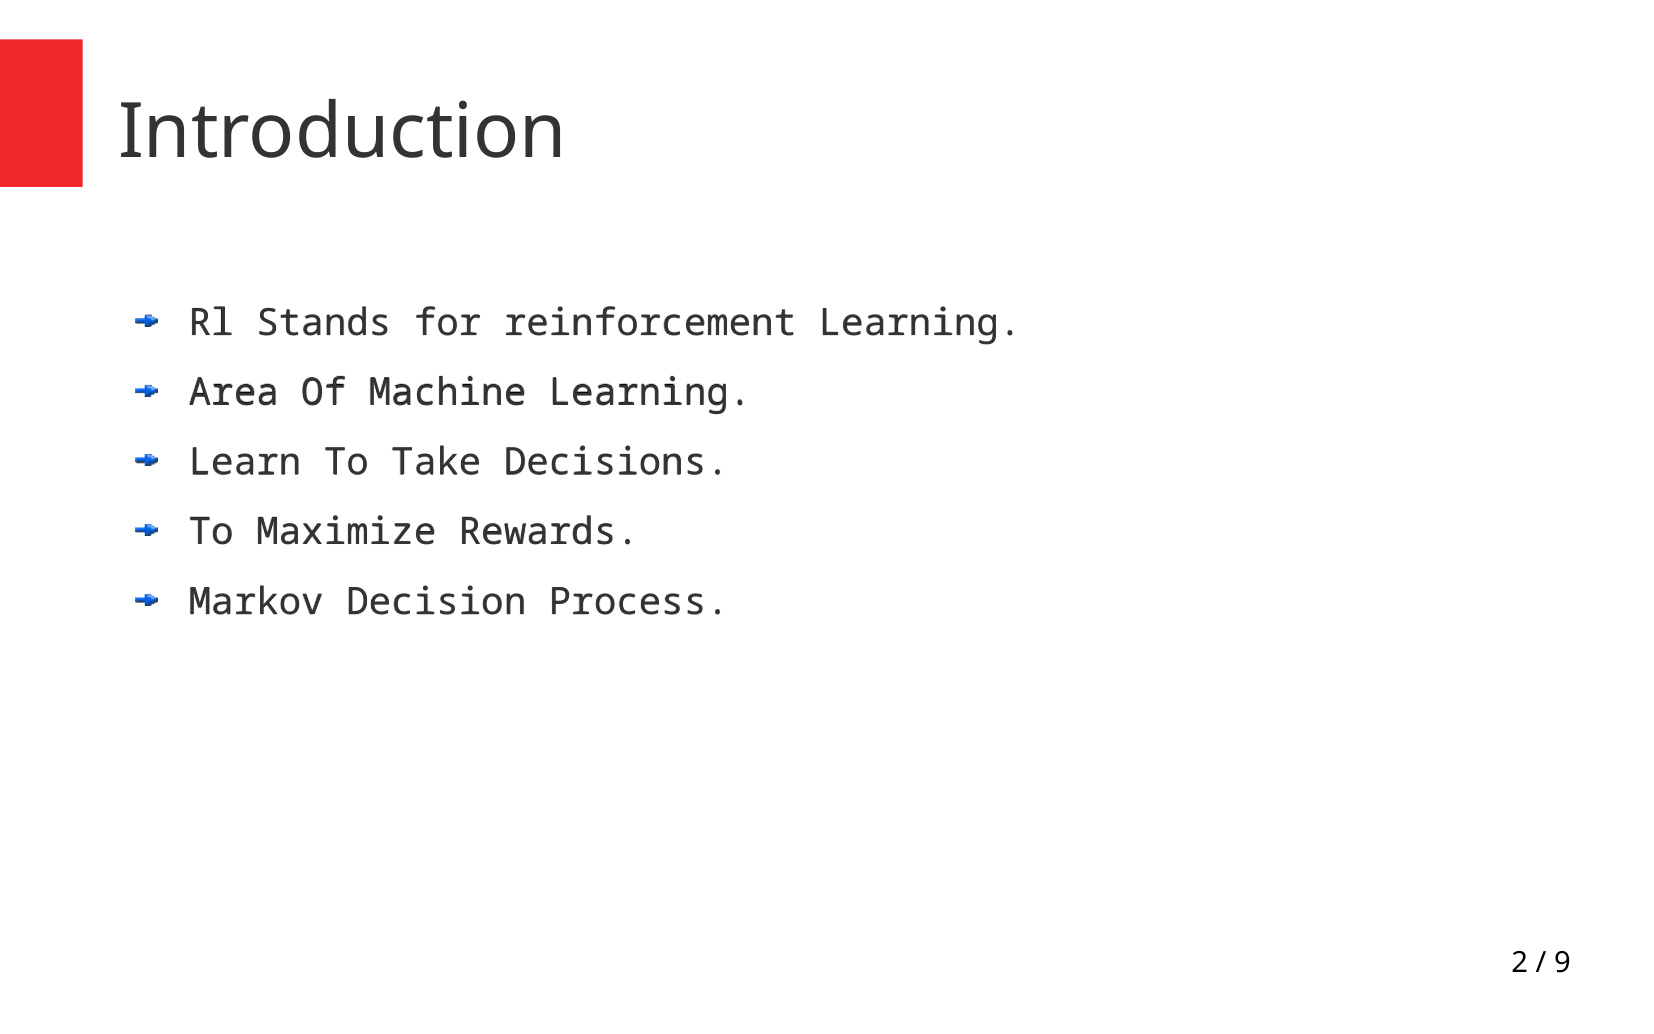

# Introduction
Rl Stands for reinforcement Learning.
Area Of Machine Learning.
Learn To Take Decisions.
To Maximize Rewards.
Markov Decision Process.
2